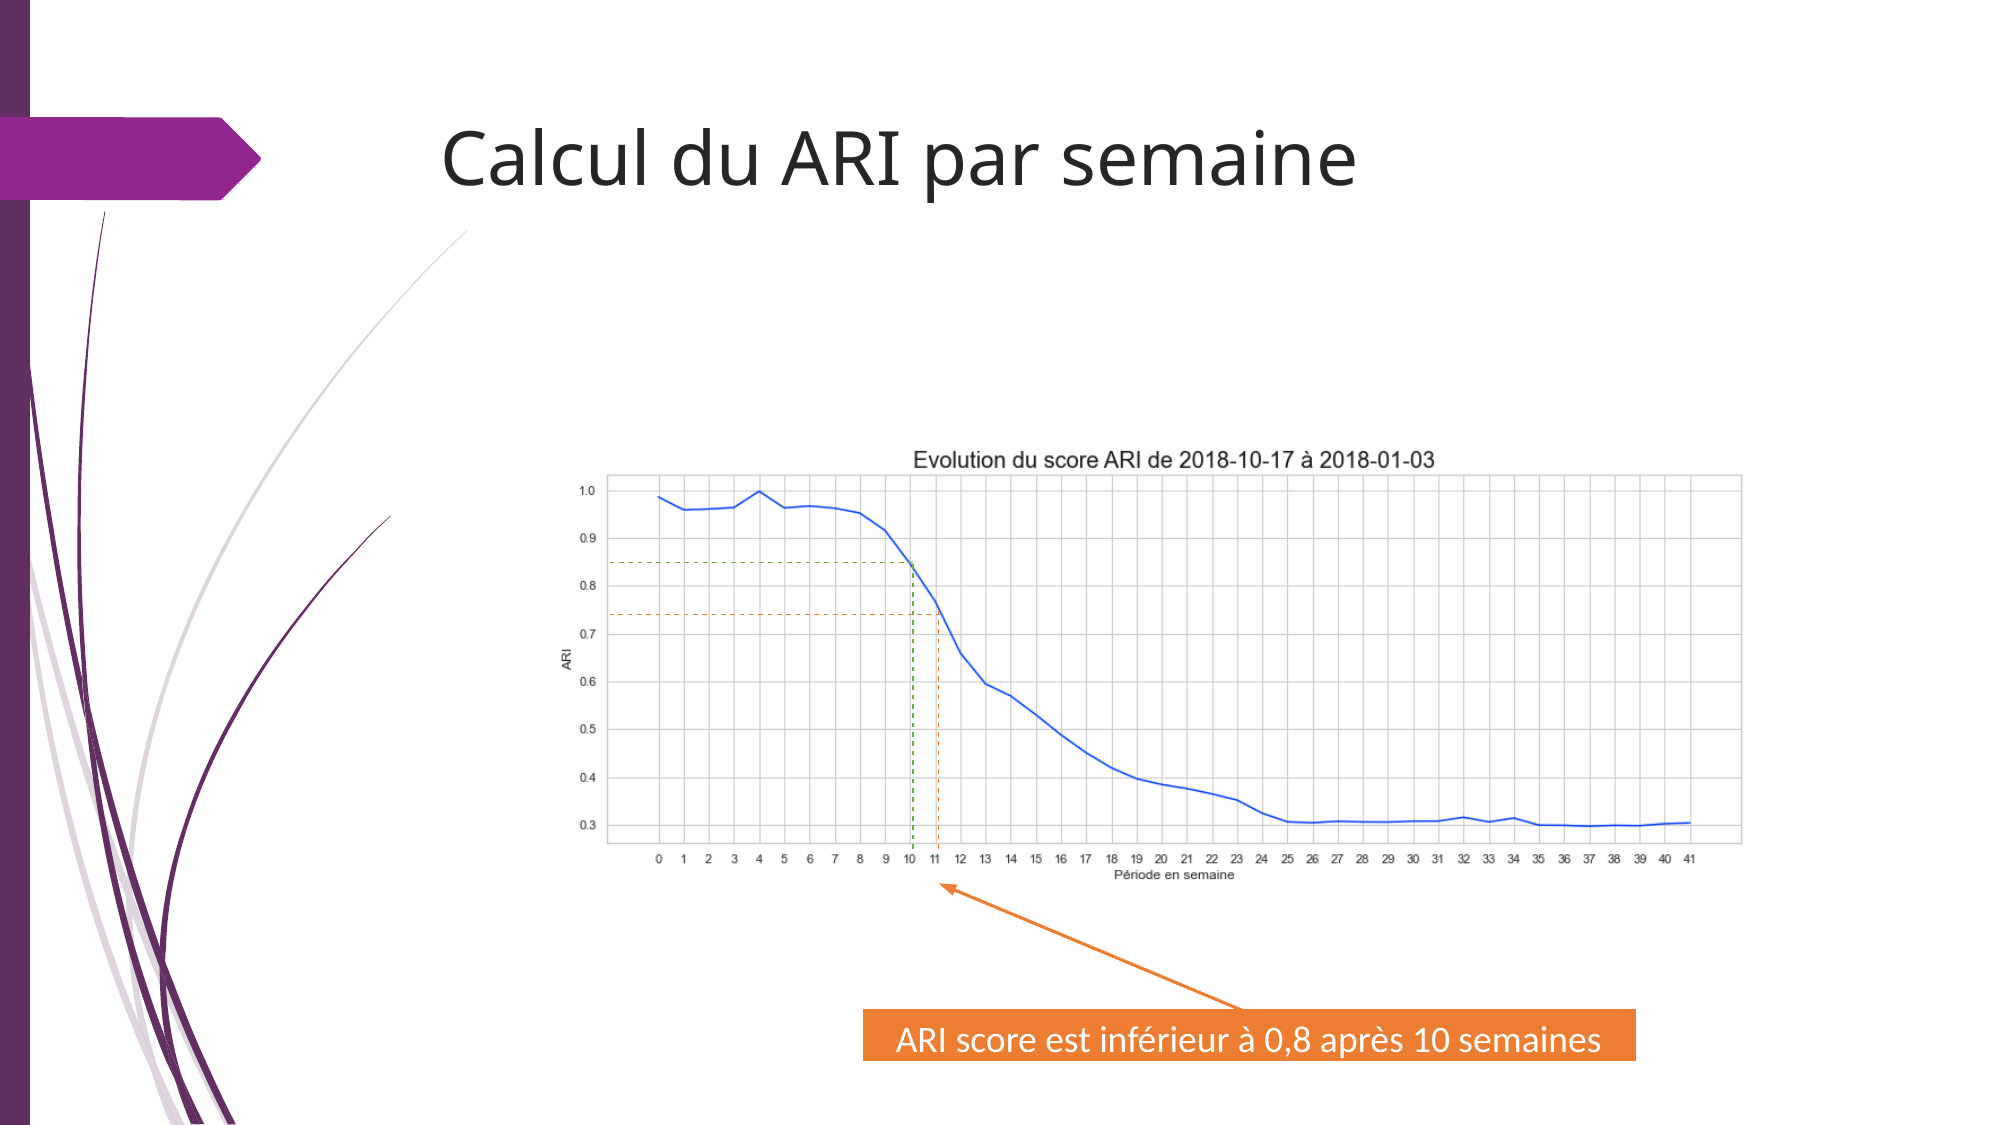

# Calcul du ARI par semaine
ARI score est inférieur à 0,8 après 10 semaines